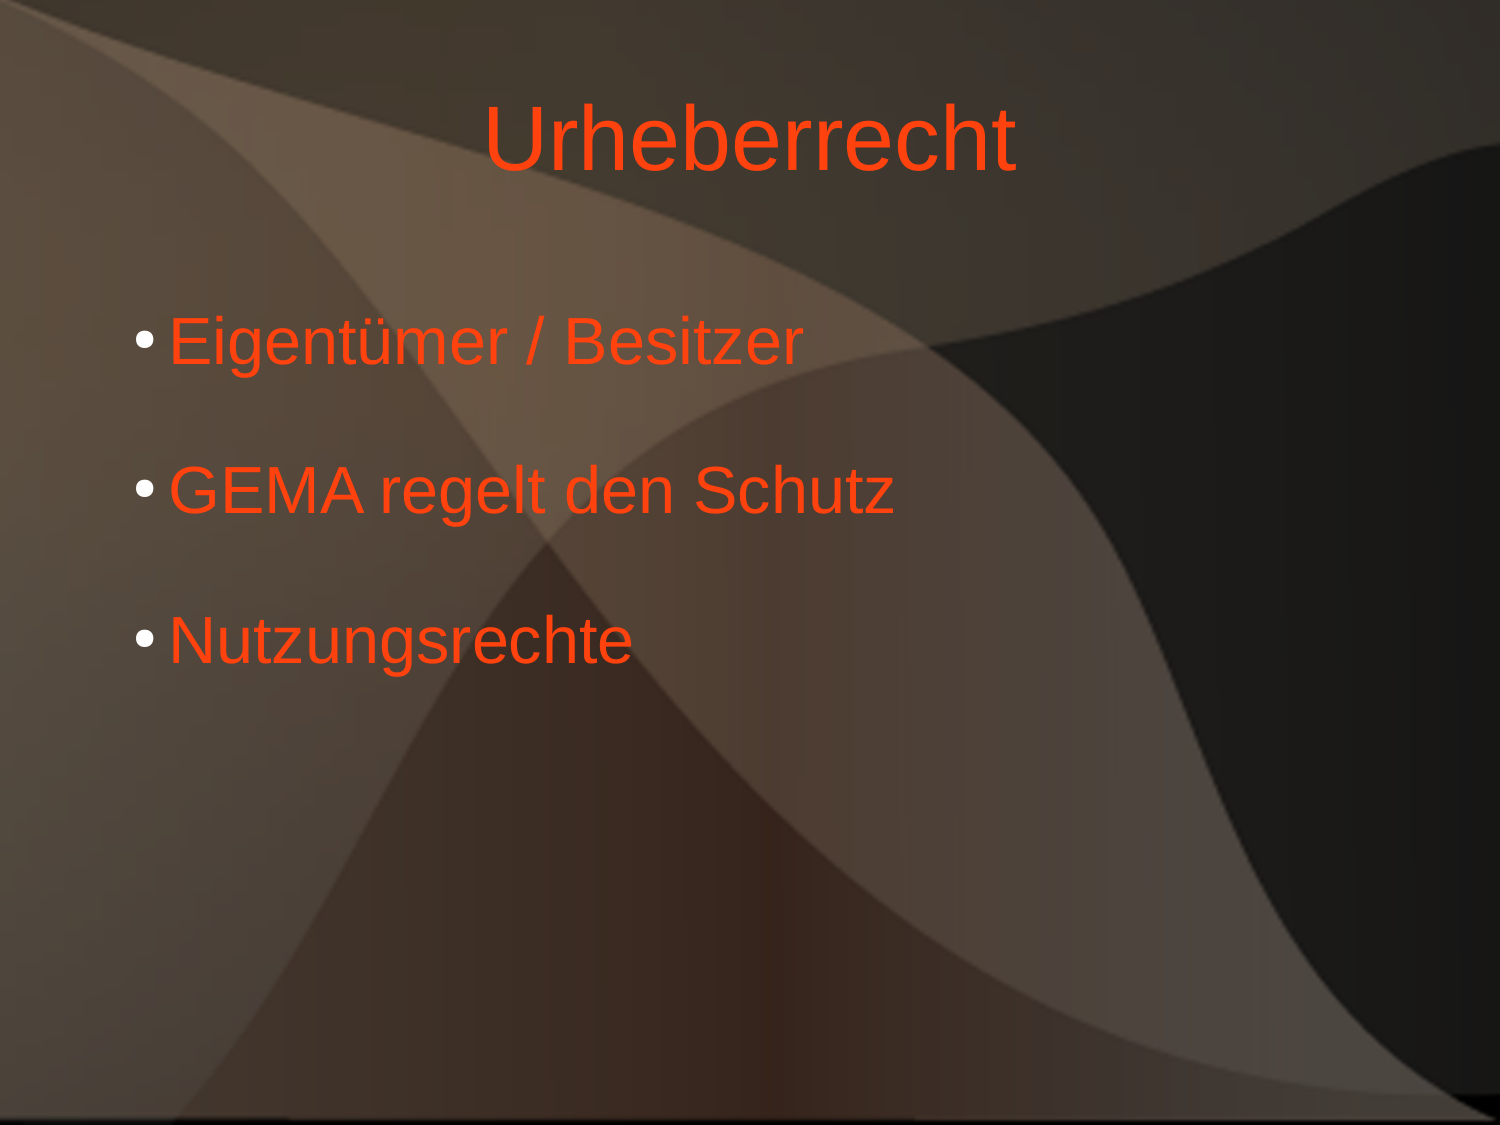

# Urheberrecht
Eigentümer / Besitzer
GEMA regelt den Schutz
Nutzungsrechte